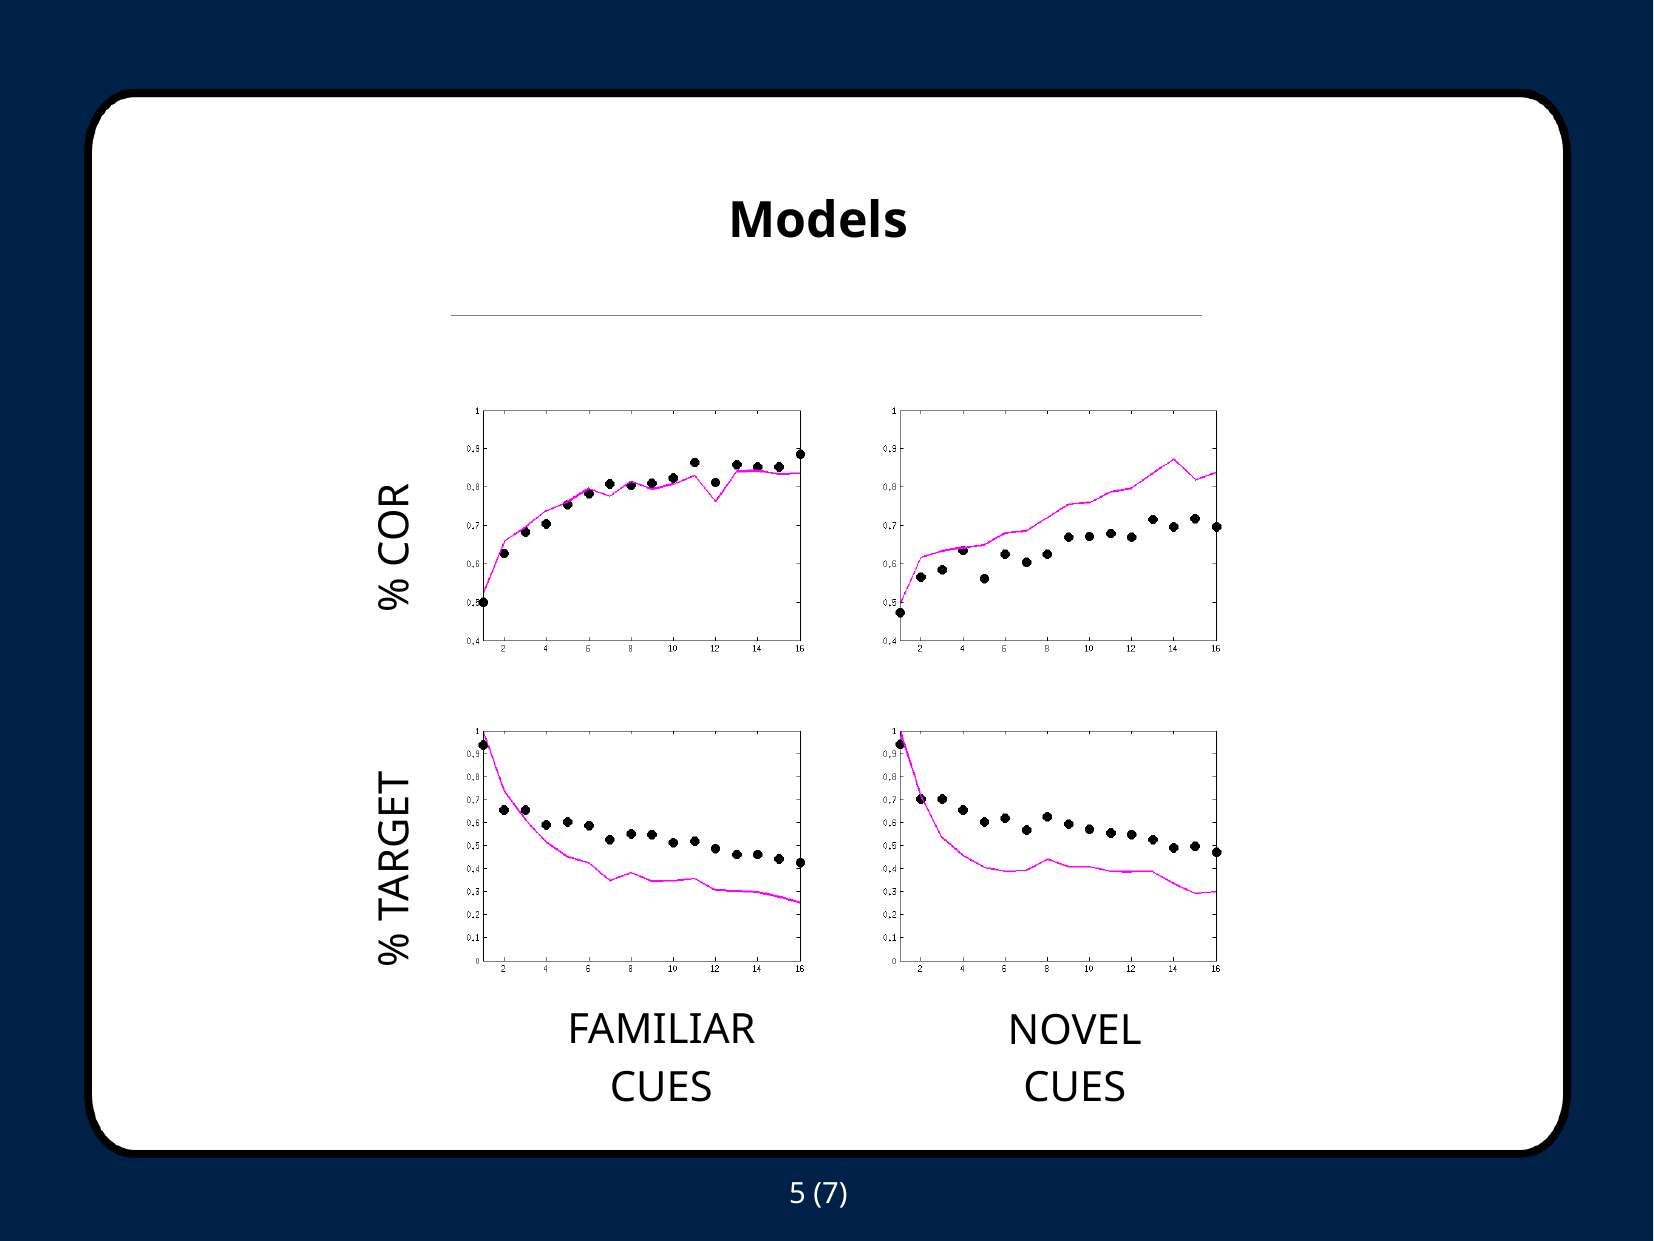

# Models
% COR
% TARGET
FAMILIAR
CUES
NOVEL
CUES
5 (7)